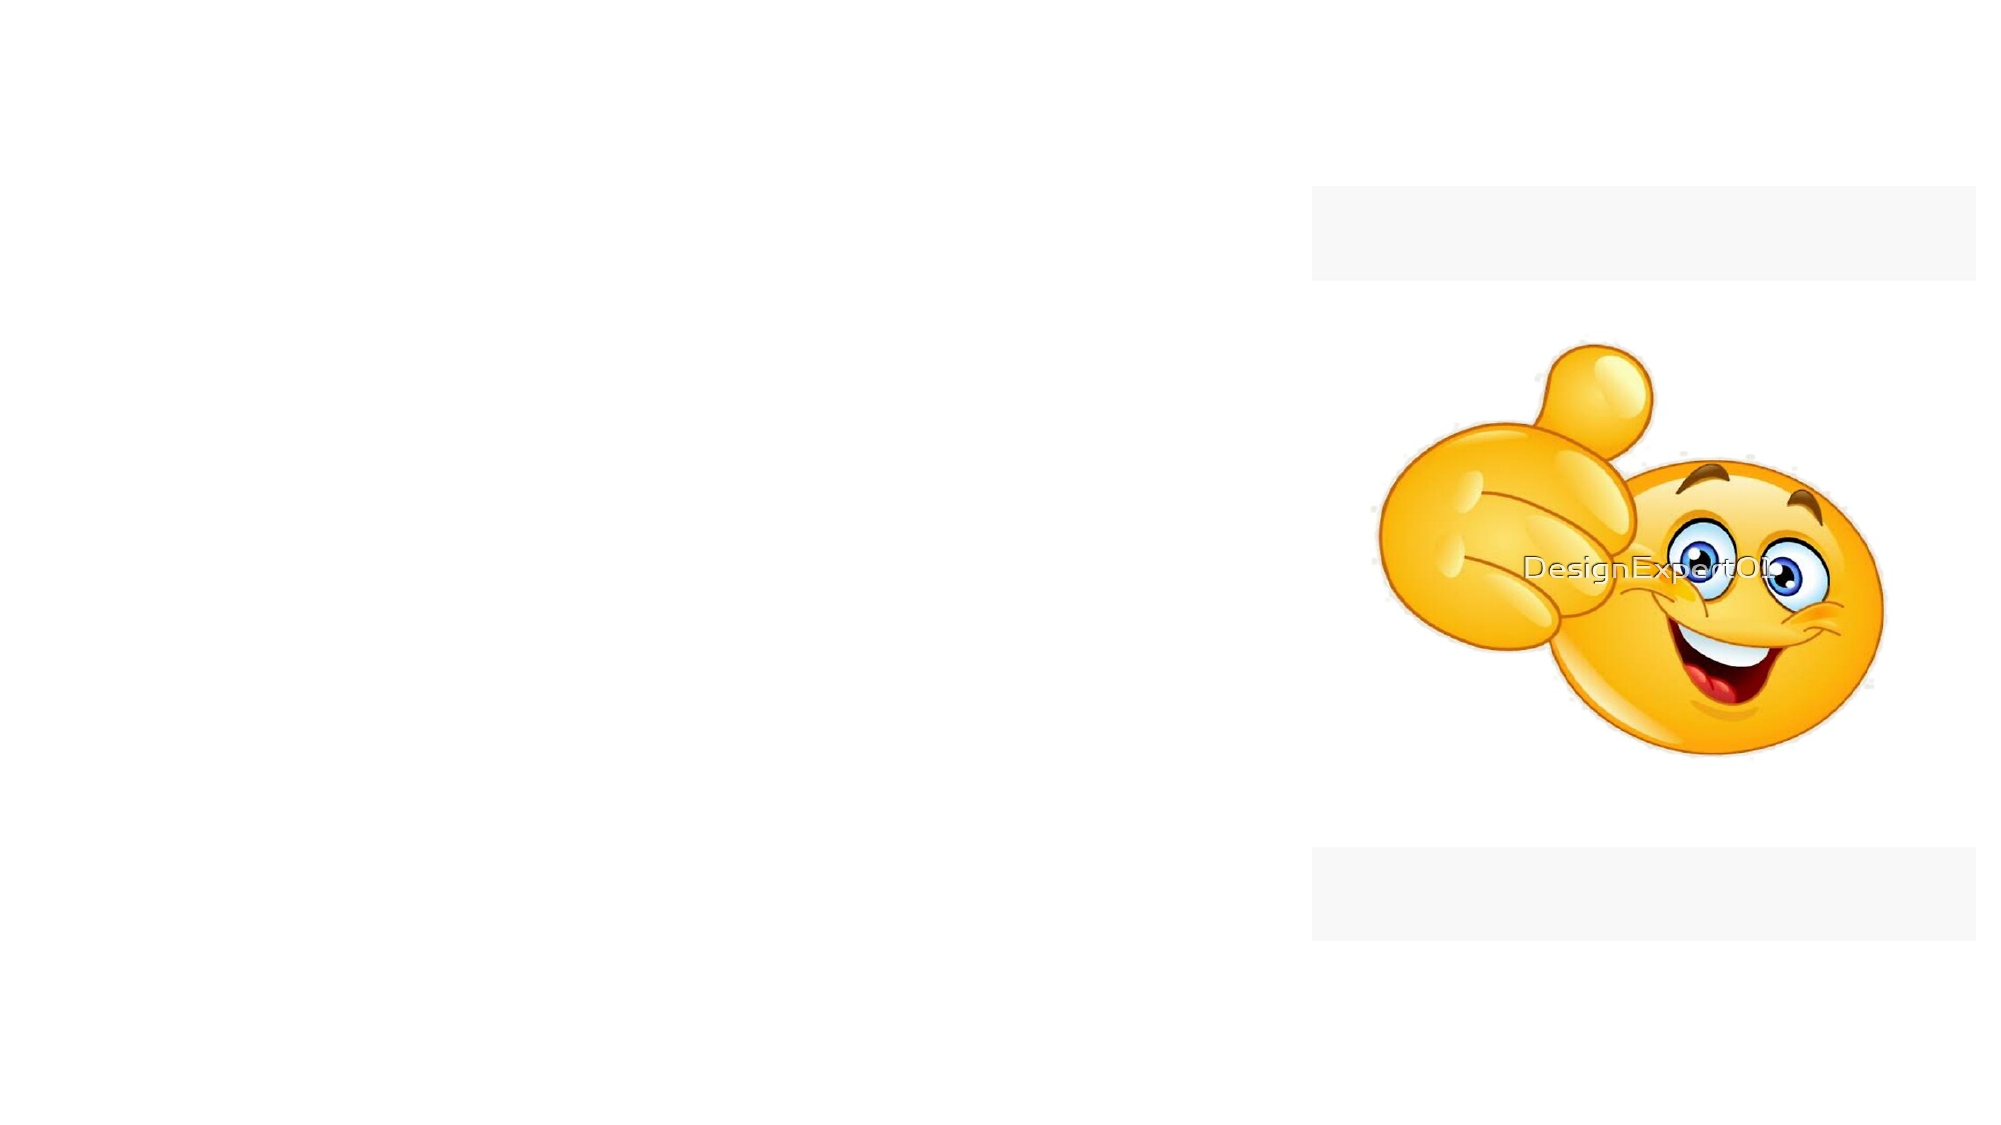

# feladatkiosztások
Három különböző projekt részre osztottuk fel a projektet:
- Rendszám felismerés : Csepregi Máté
- Dokumentum szkenner : Pozsár Mátyás
- Színfelismerő program : Patai Krisztián